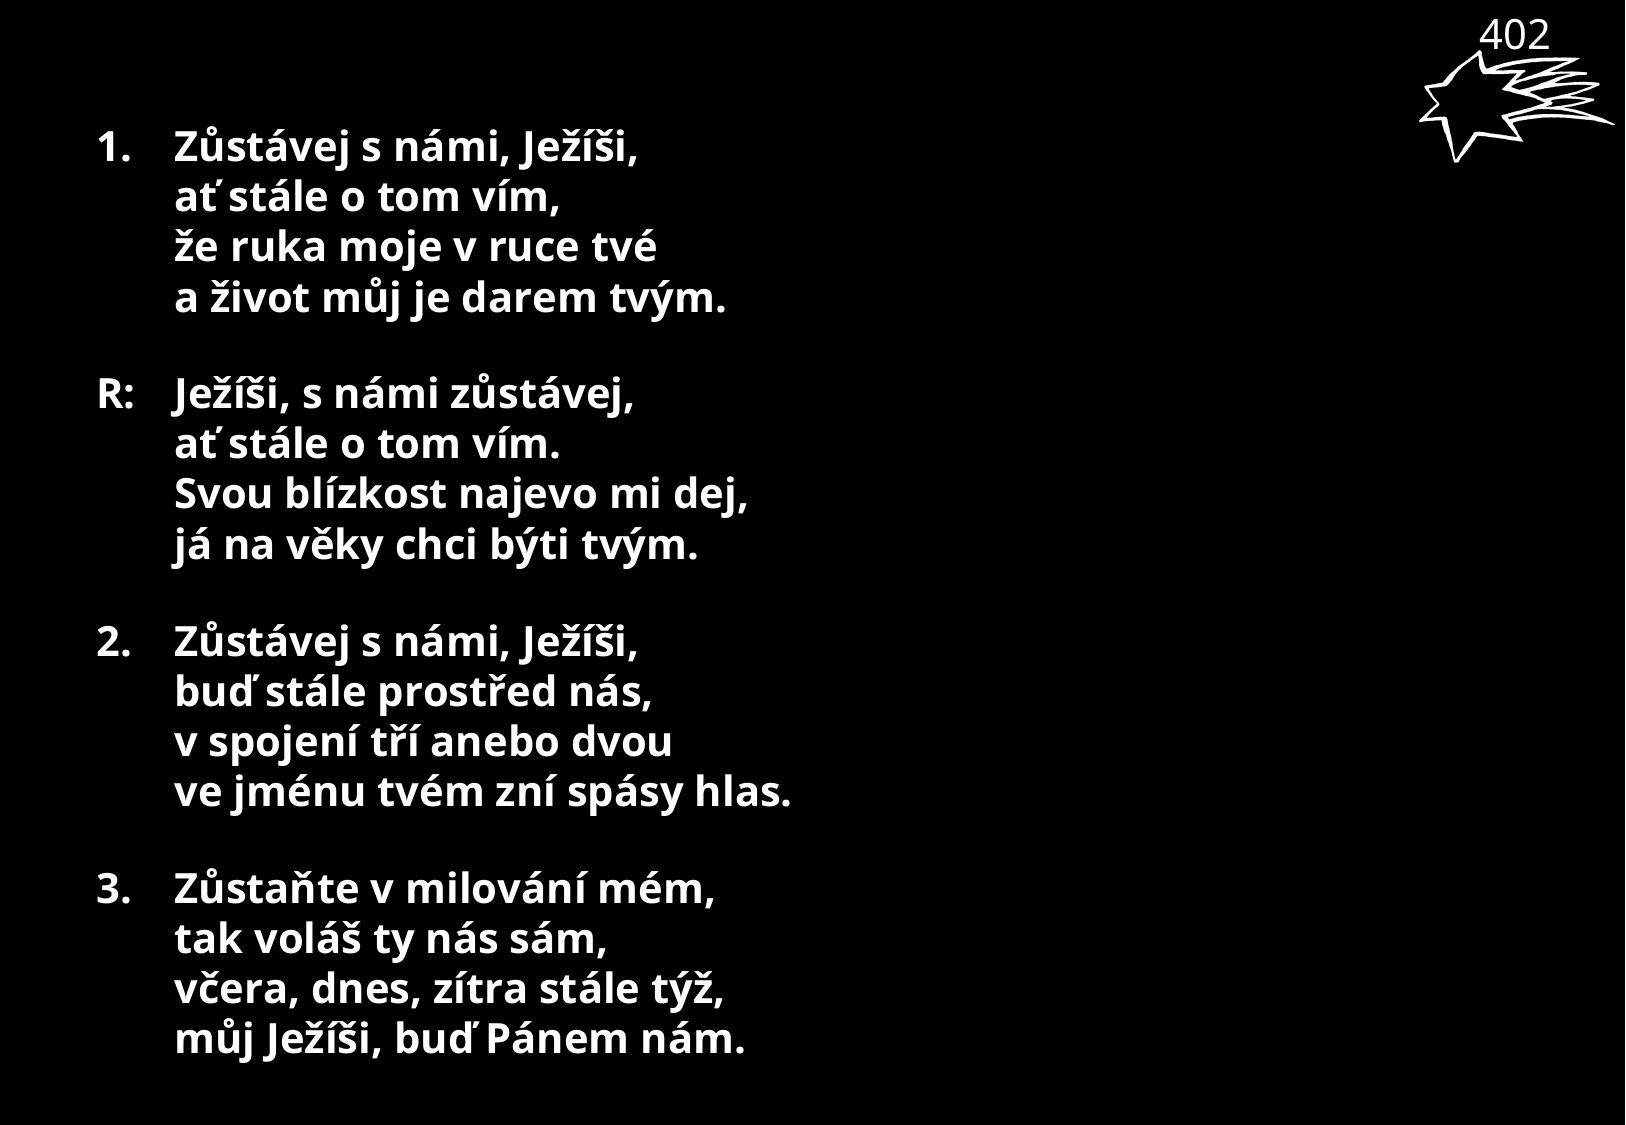

402
# Zůstávej s námi, Ježíši, ať stále o tom vím, že ruka moje v ruce tvé a život můj je darem tvým.
R: 	Ježíši, s námi zůstávej,
ať stále o tom vím.
Svou blízkost najevo mi dej,
já na věky chci býti tvým.
Zůstávej s námi, Ježíši,
buď stále prostřed nás,
v spojení tří anebo dvou
ve jménu tvém zní spásy hlas.
Zůstaňte v milování mém,
tak voláš ty nás sám,
včera, dnes, zítra stále týž,
můj Ježíši, buď Pánem nám.